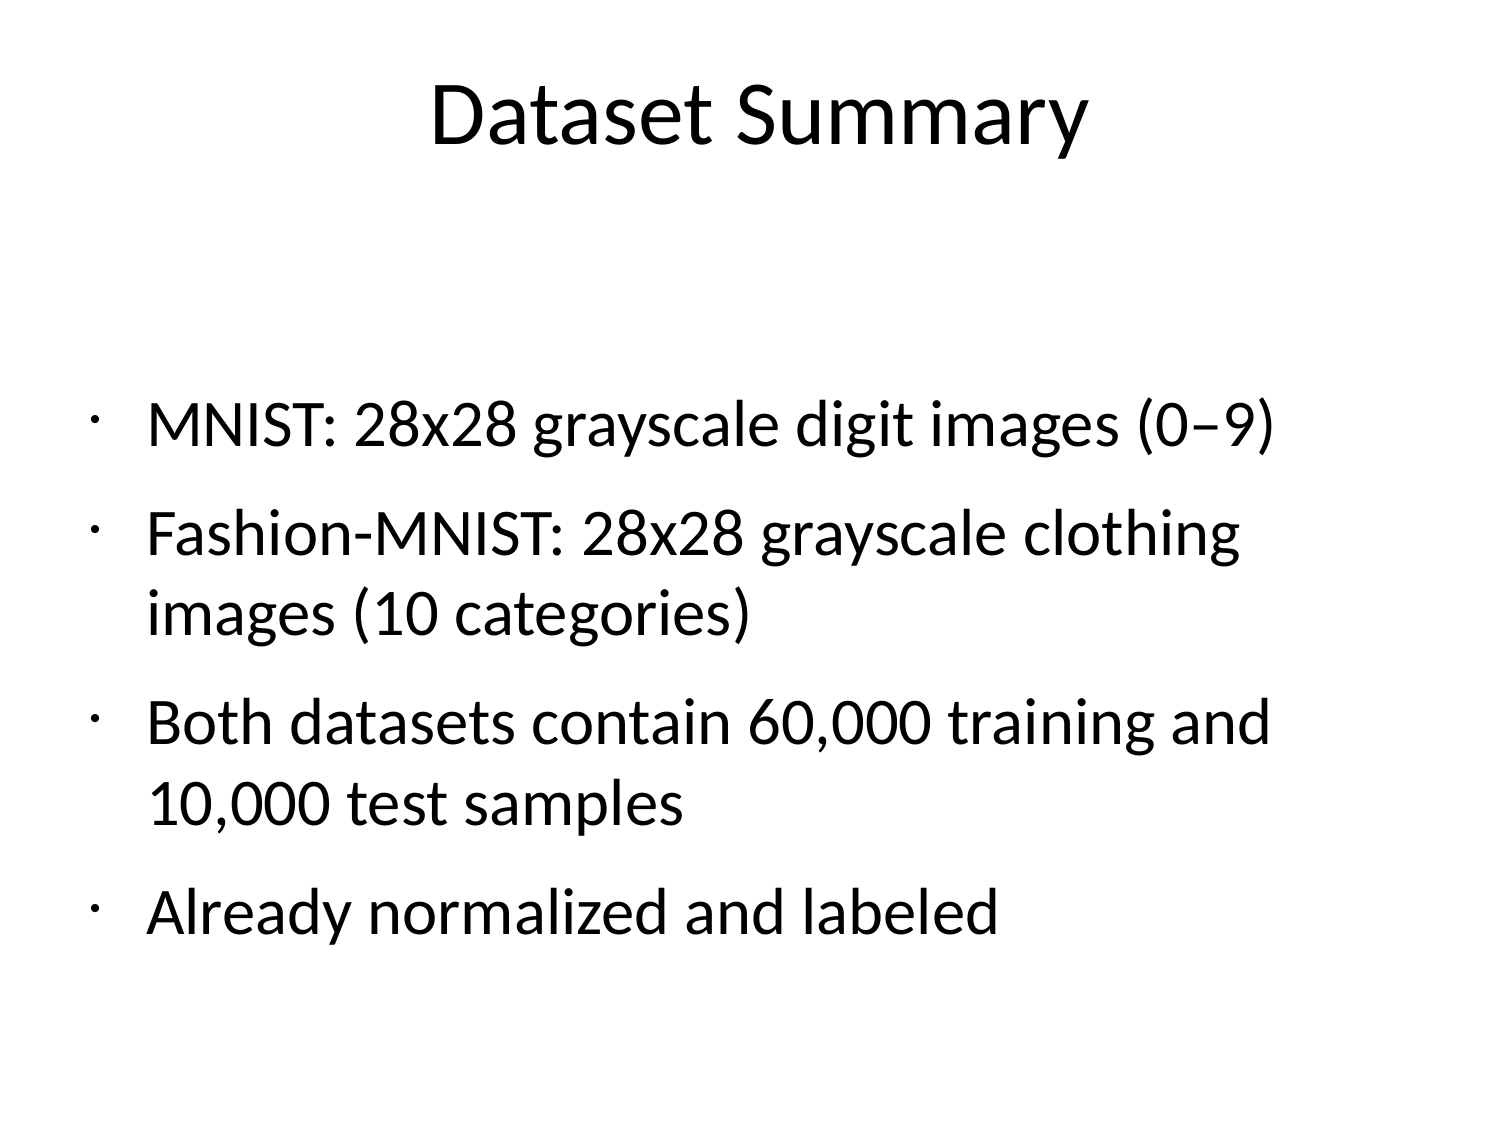

# Dataset Summary
MNIST: 28x28 grayscale digit images (0–9)
Fashion-MNIST: 28x28 grayscale clothing images (10 categories)
Both datasets contain 60,000 training and 10,000 test samples
Already normalized and labeled